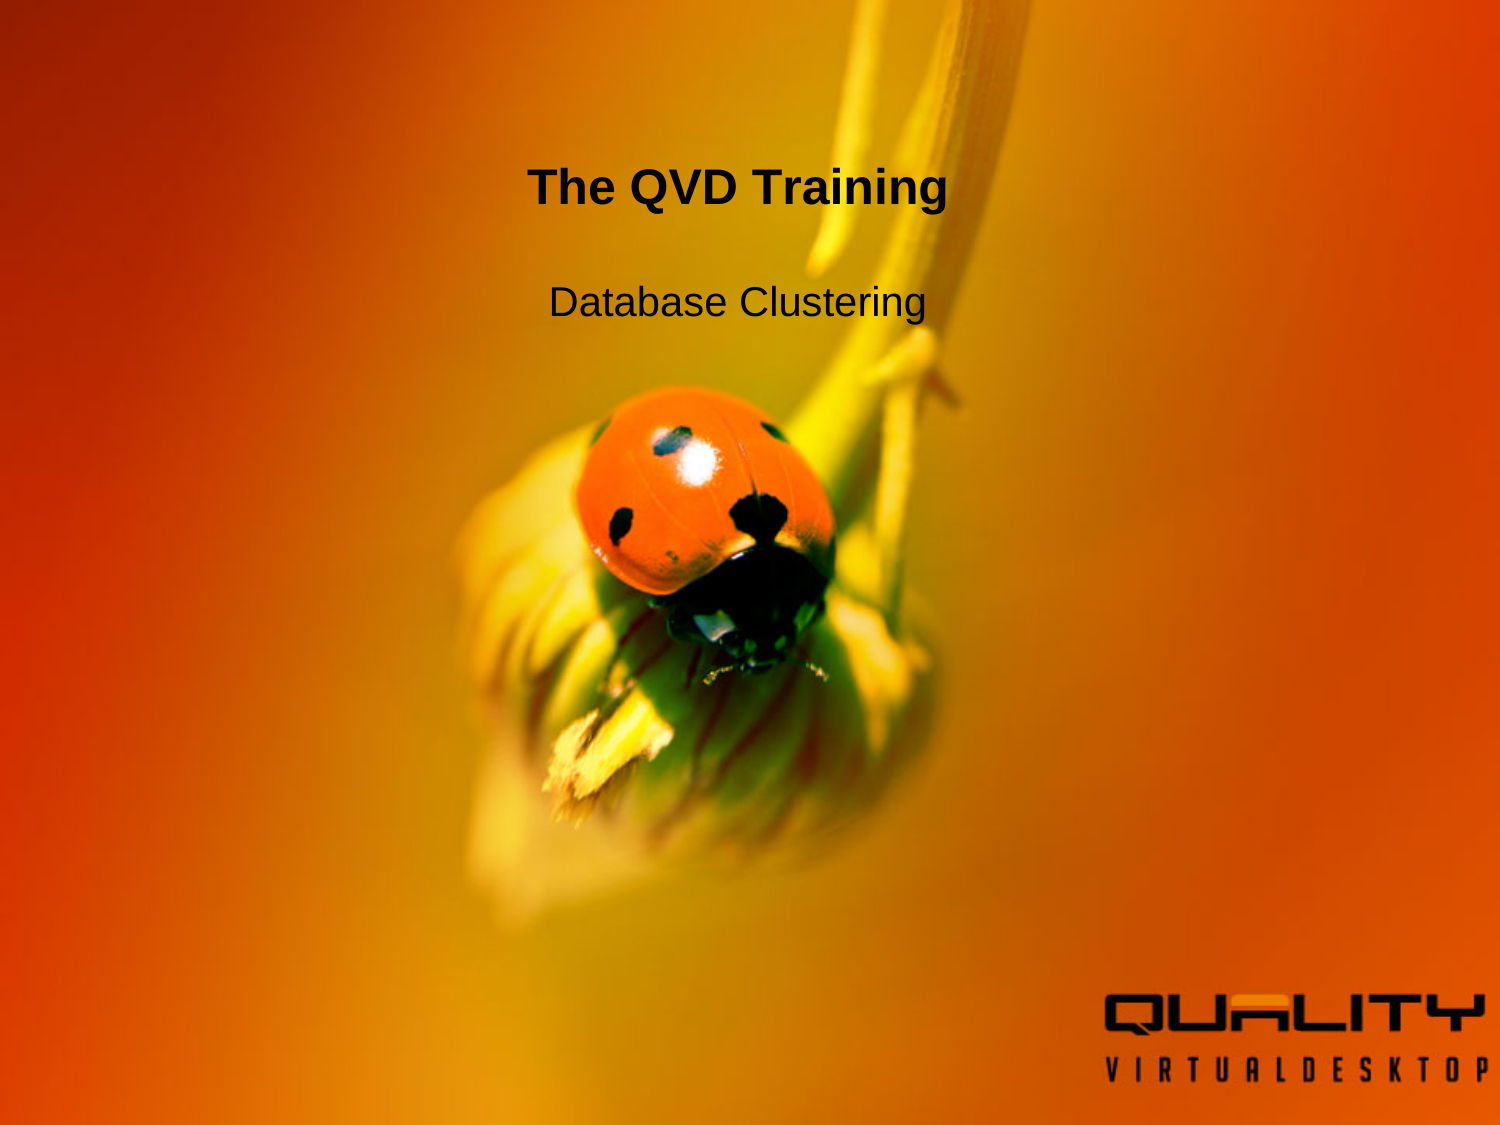

The QVD Training
Database Clustering
# Nombre del Producto
Fulanito de Tal
Cargo